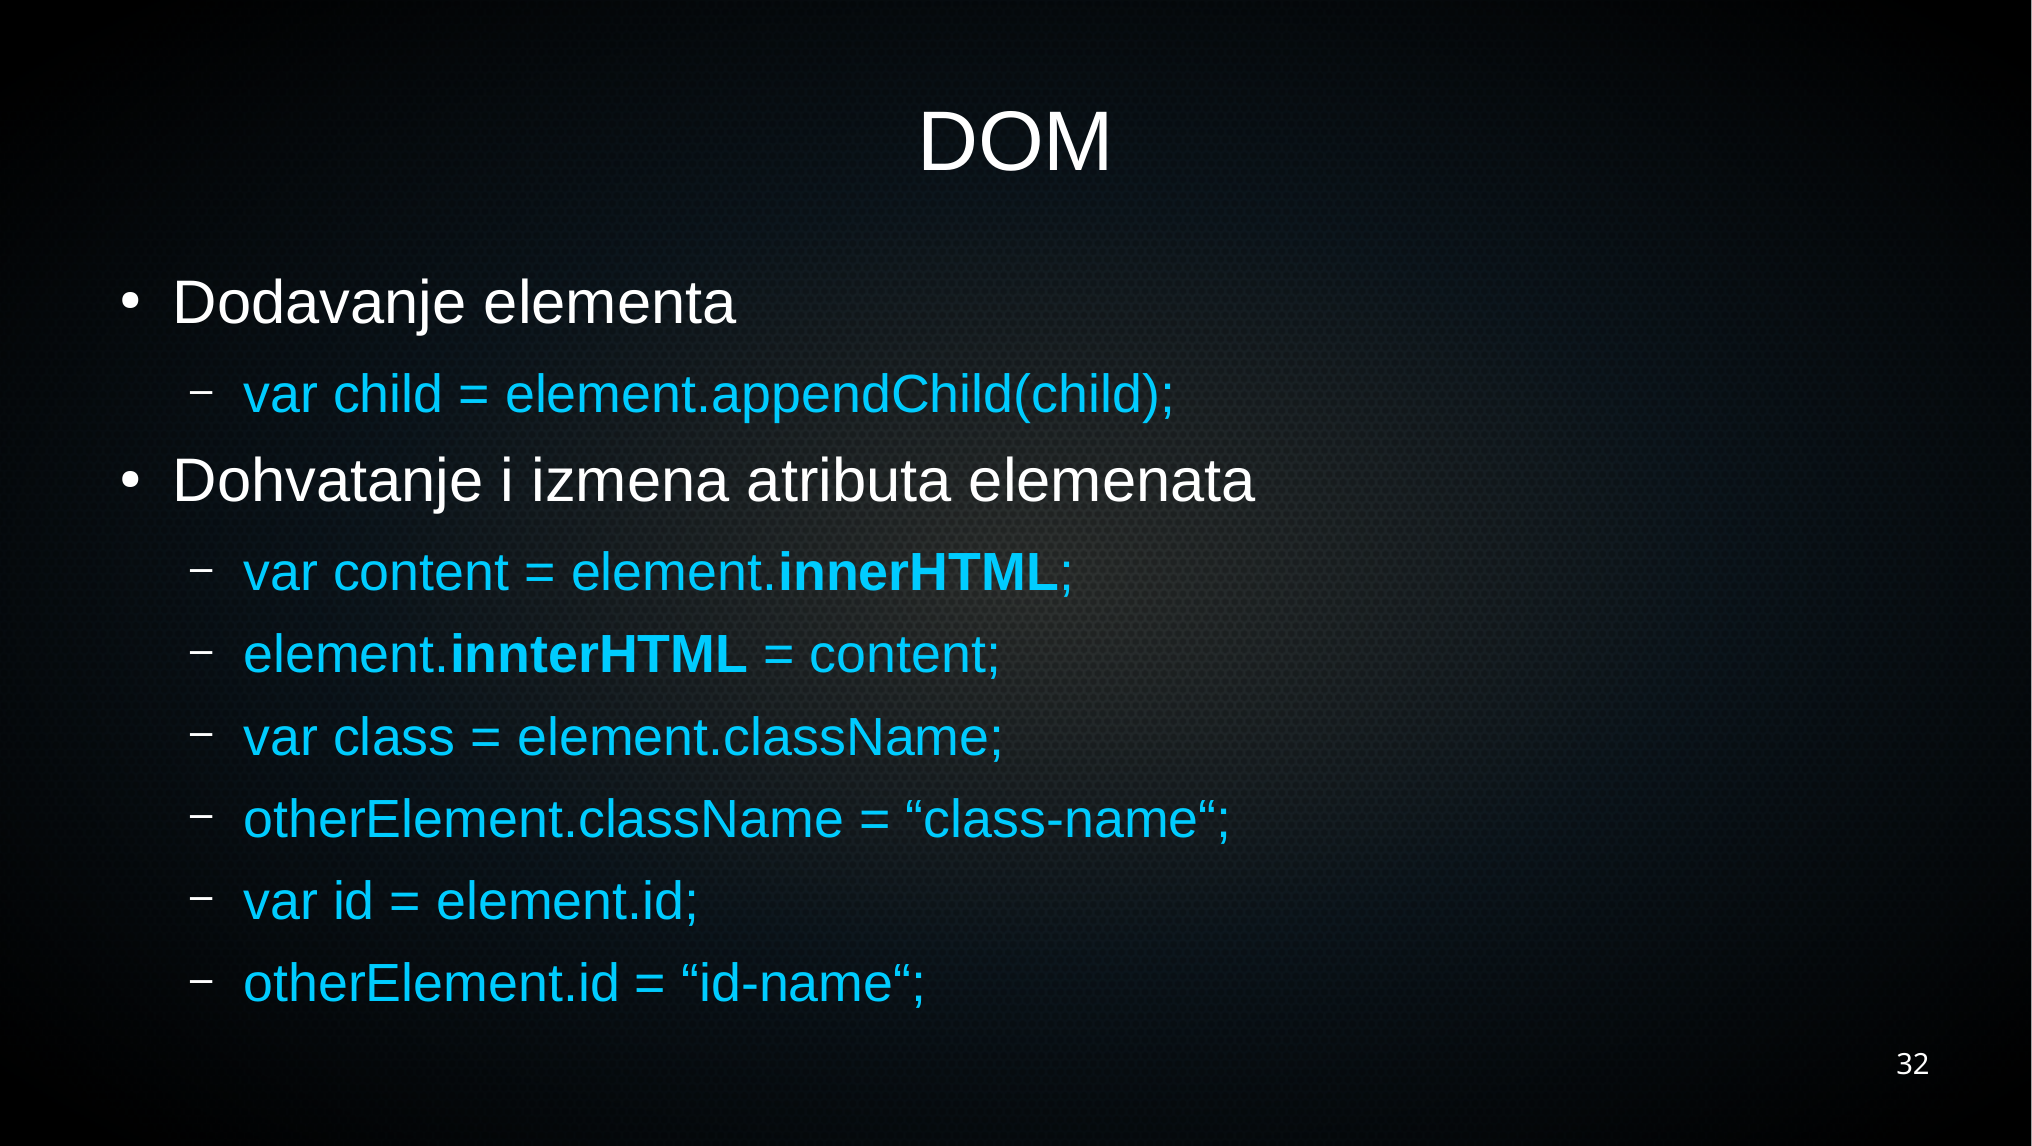

# DOM
Dodavanje elementa
var child = element.appendChild(child);
Dohvatanje i izmena atributa elemenata
var content = element.innerHTML;
element.innterHTML = content;
var class = element.className;
otherElement.className = “class-name“;
var id = element.id;
otherElement.id = “id-name“;
32